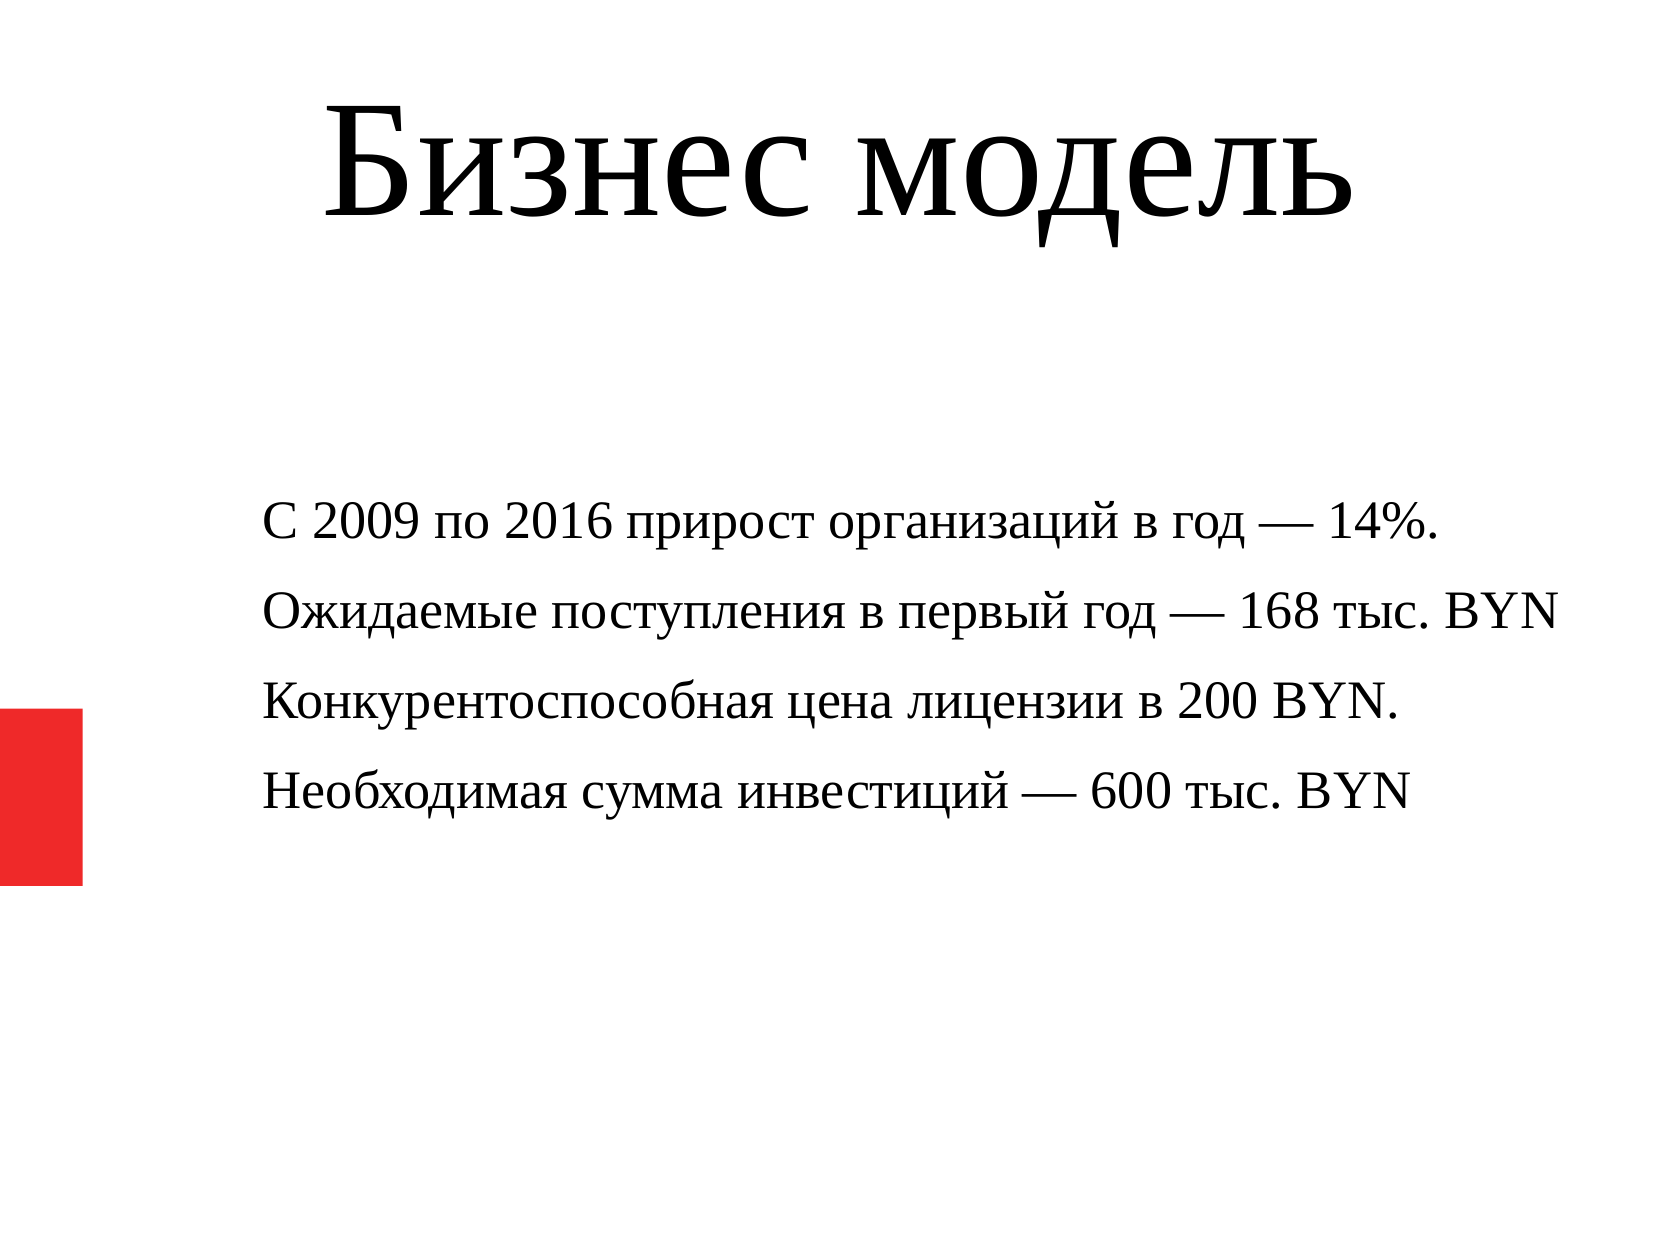

Бизнес модель
С 2009 по 2016 прирост организаций в год — 14%.
Ожидаемые поступления в первый год — 168 тыс. BYN
Конкурентоспособная цена лицензии в 200 BYN.
Необходимая сумма инвестиций — 600 тыс. BYN